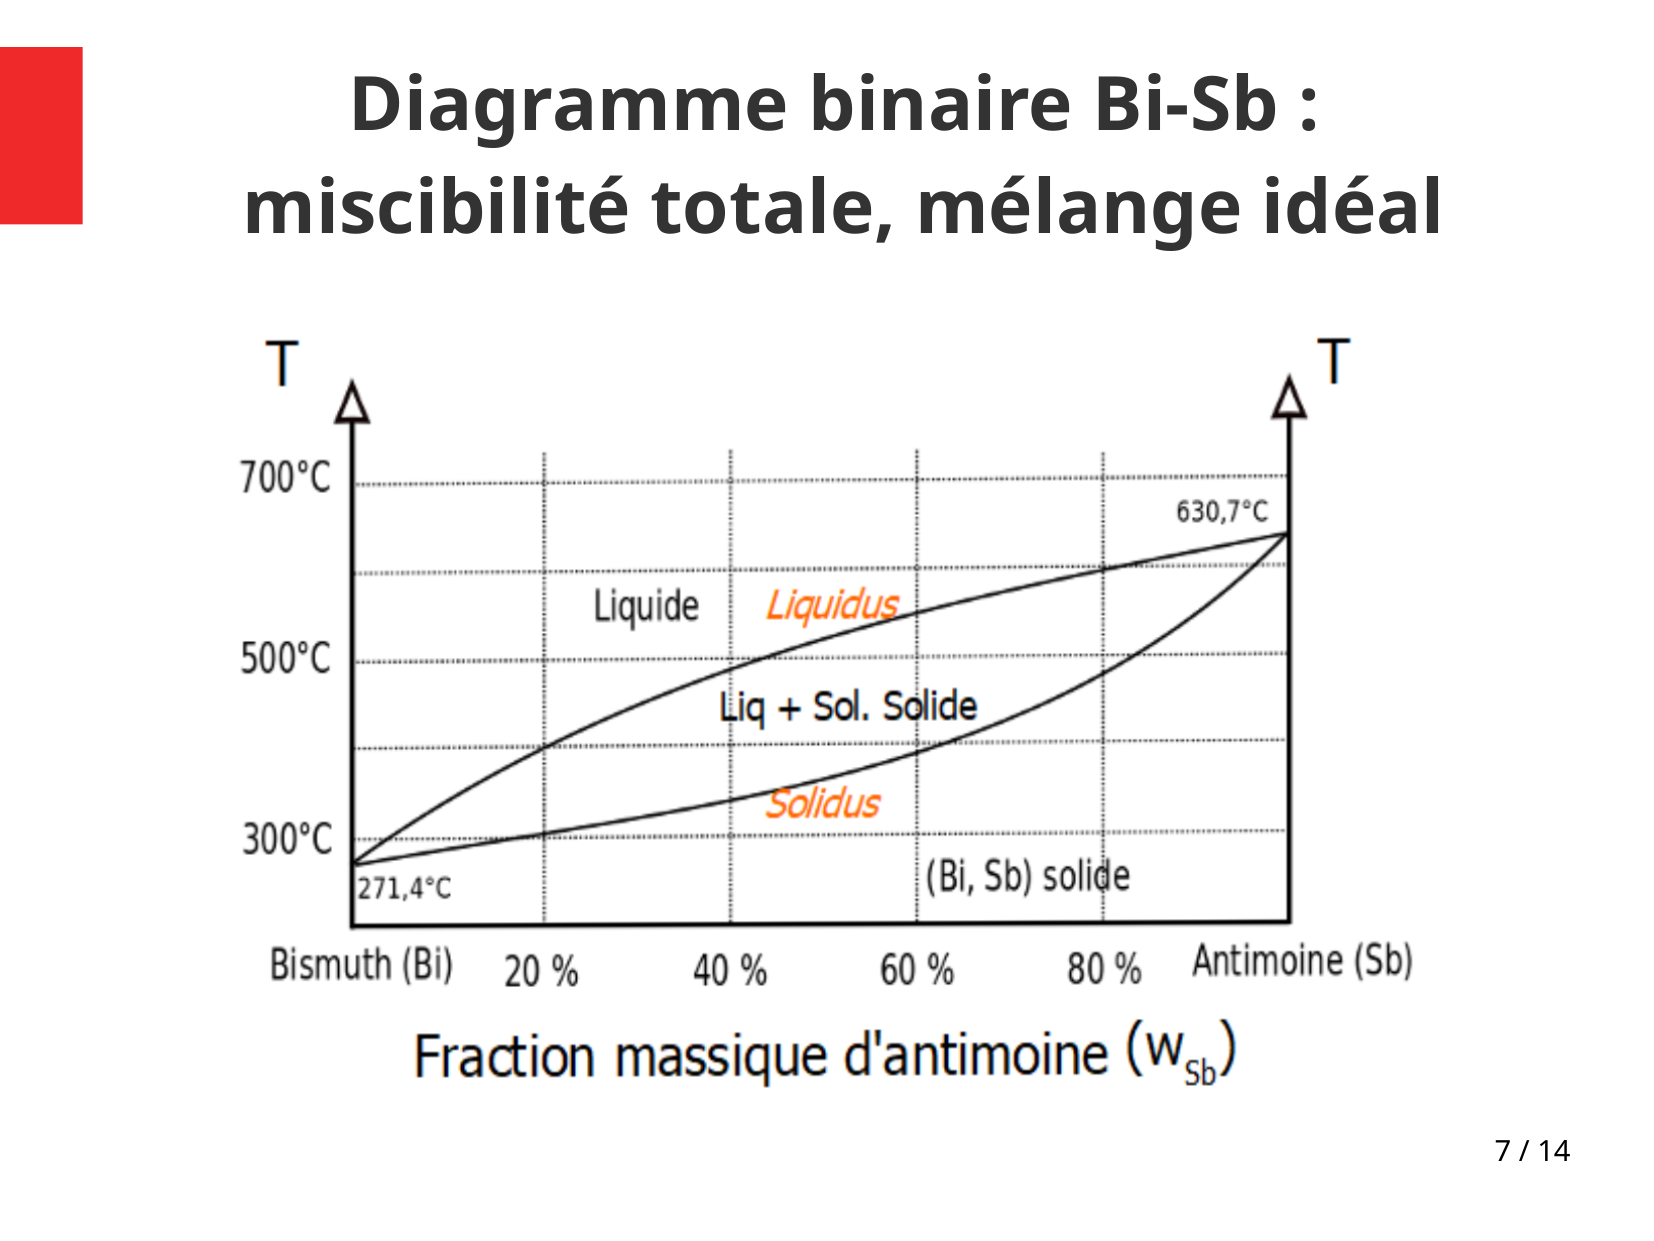

# Diagramme binaire Bi-Sb : miscibilité totale, mélange idéal
7